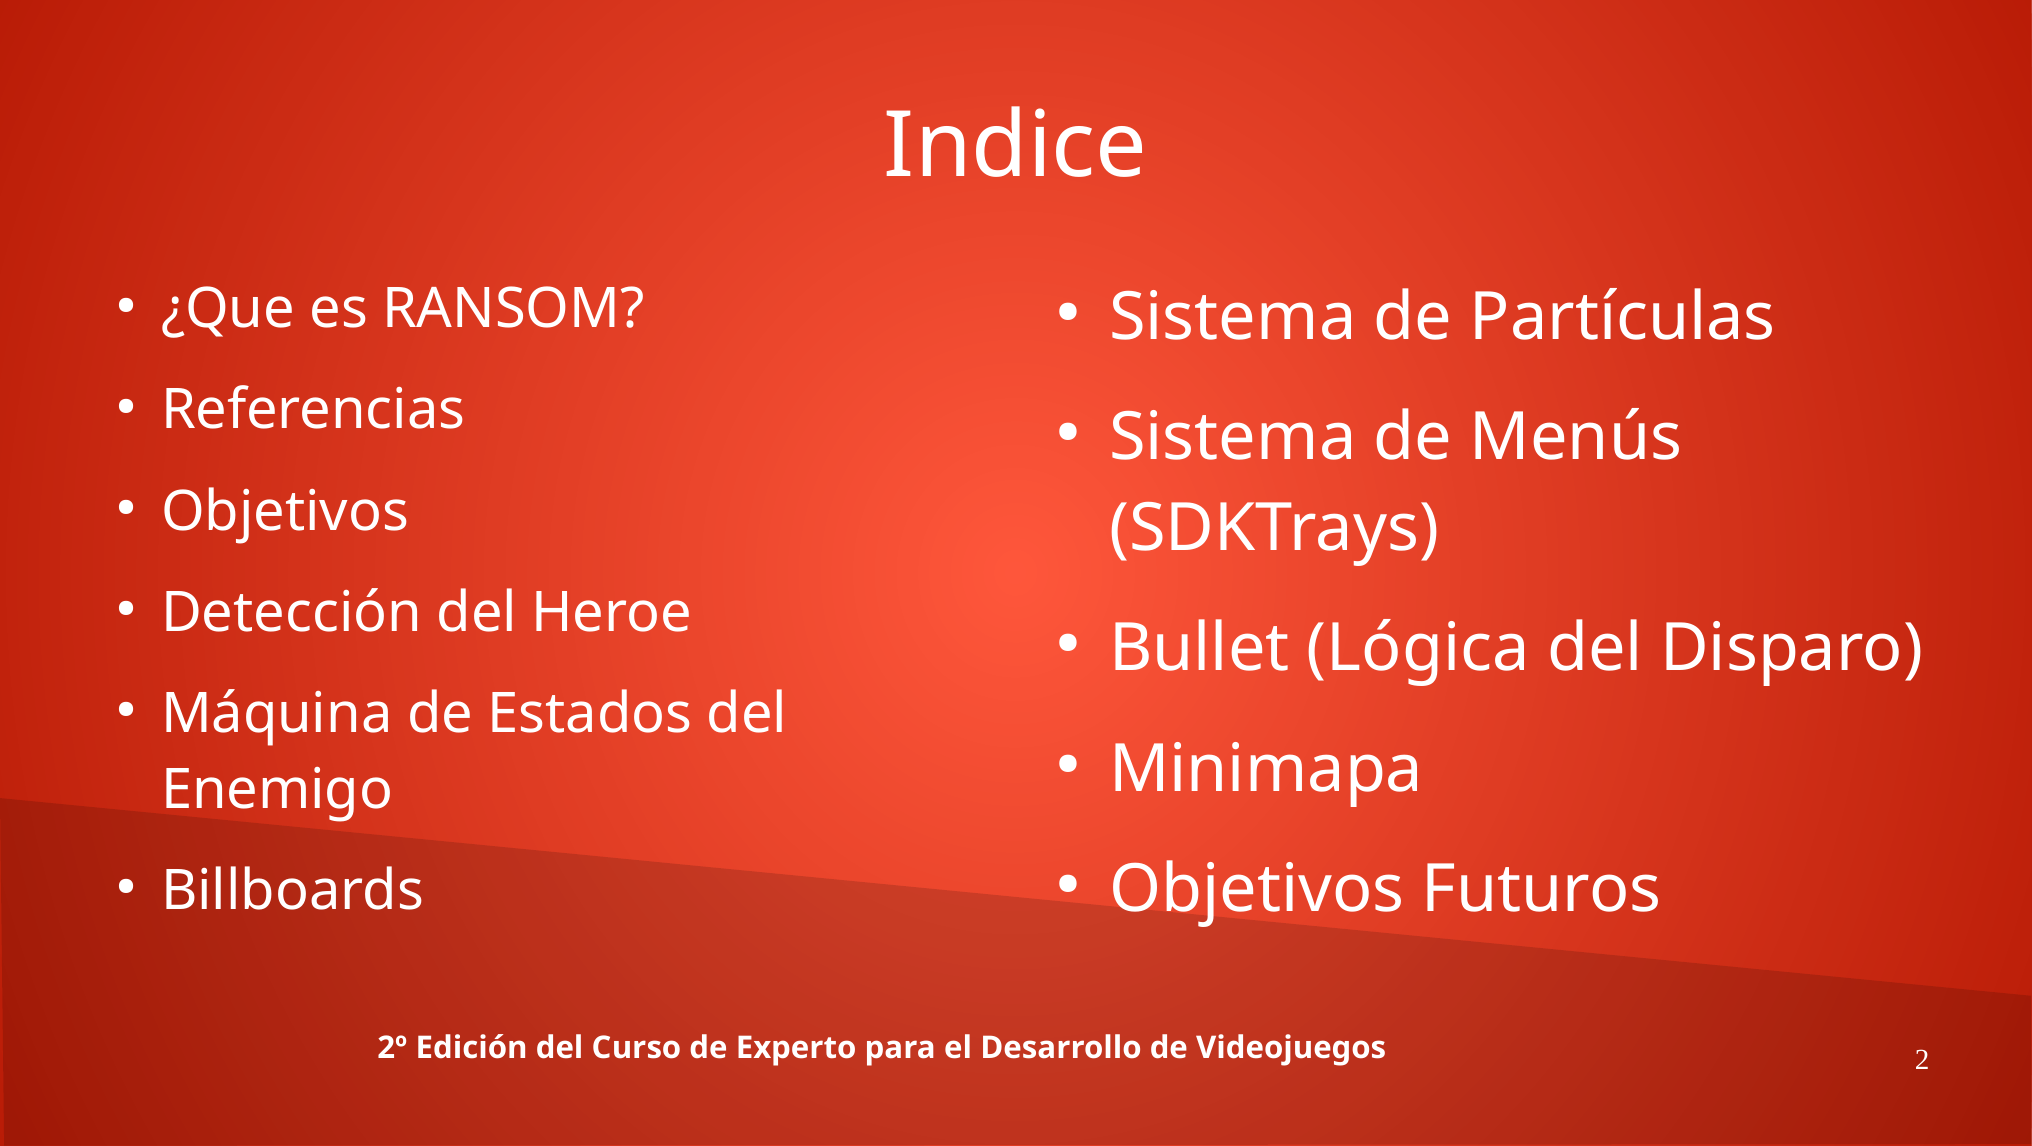

# Indice
¿Que es RANSOM?
Referencias
Objetivos
Detección del Heroe
Máquina de Estados del Enemigo
Billboards
Sistema de Partículas
Sistema de Menús (SDKTrays)
Bullet (Lógica del Disparo)
Minimapa
Objetivos Futuros
2º Edición del Curso de Experto para el Desarrollo de Videojuegos
2